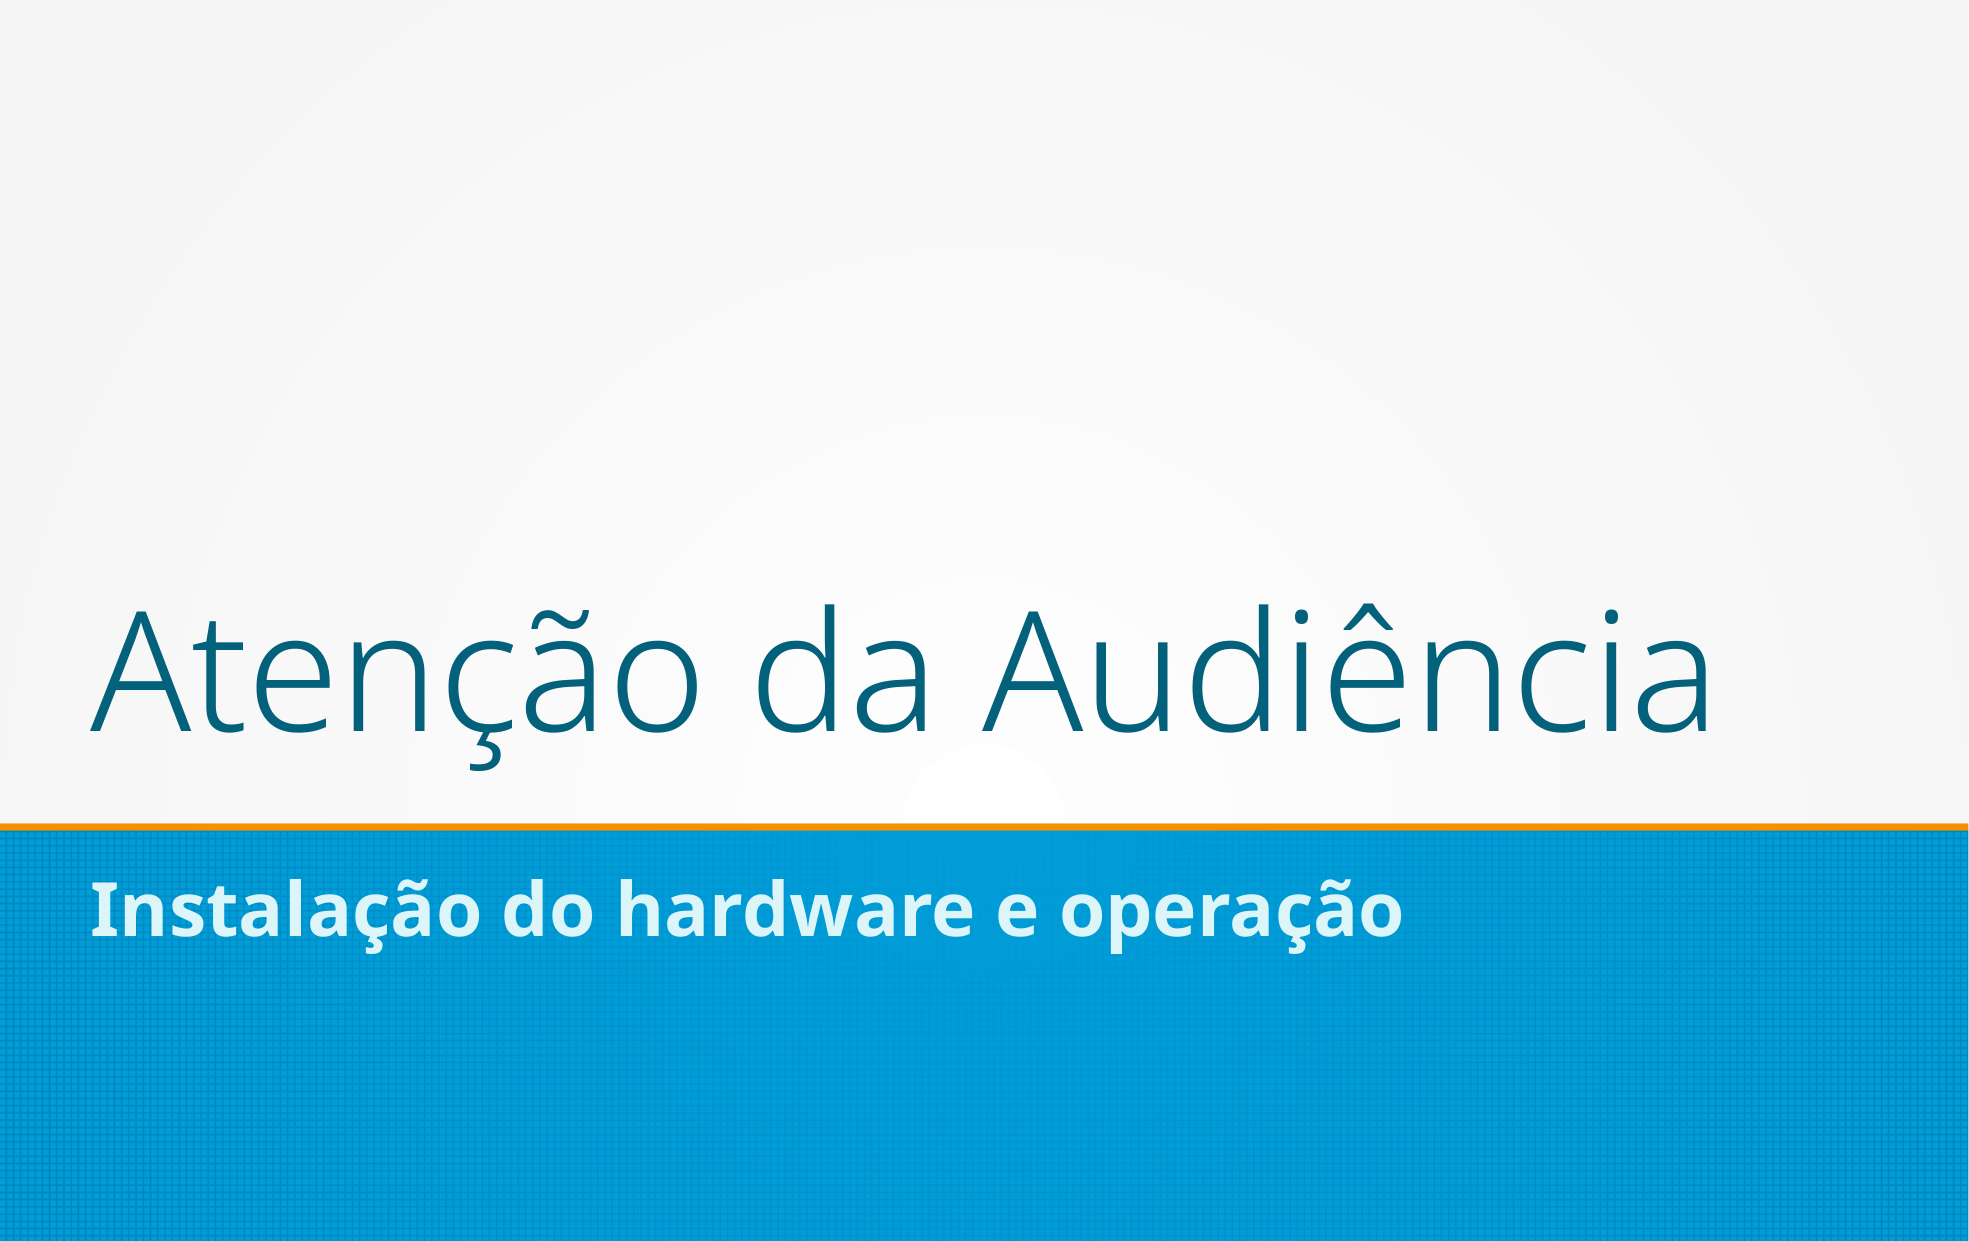

# Atenção da Audiência
Instalação do hardware e operação